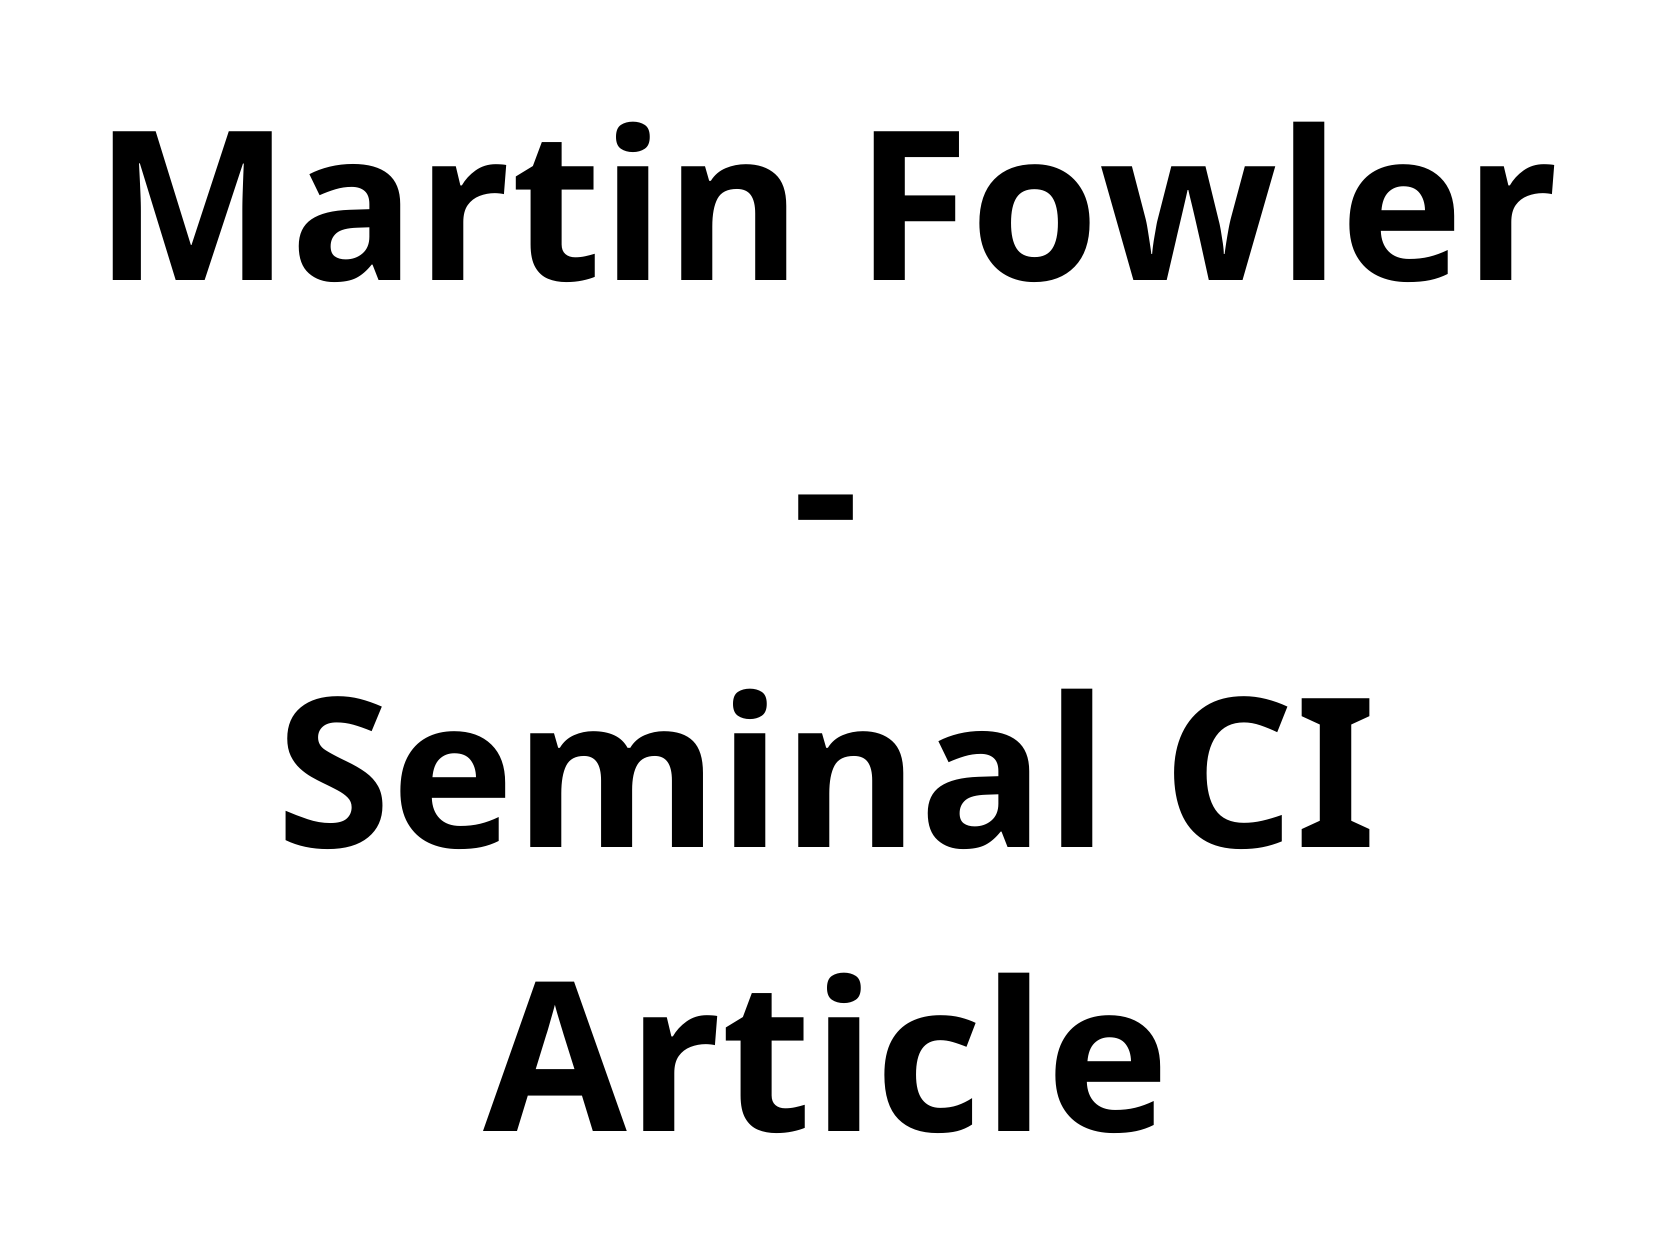

# Martin Fowler - Seminal CI Article